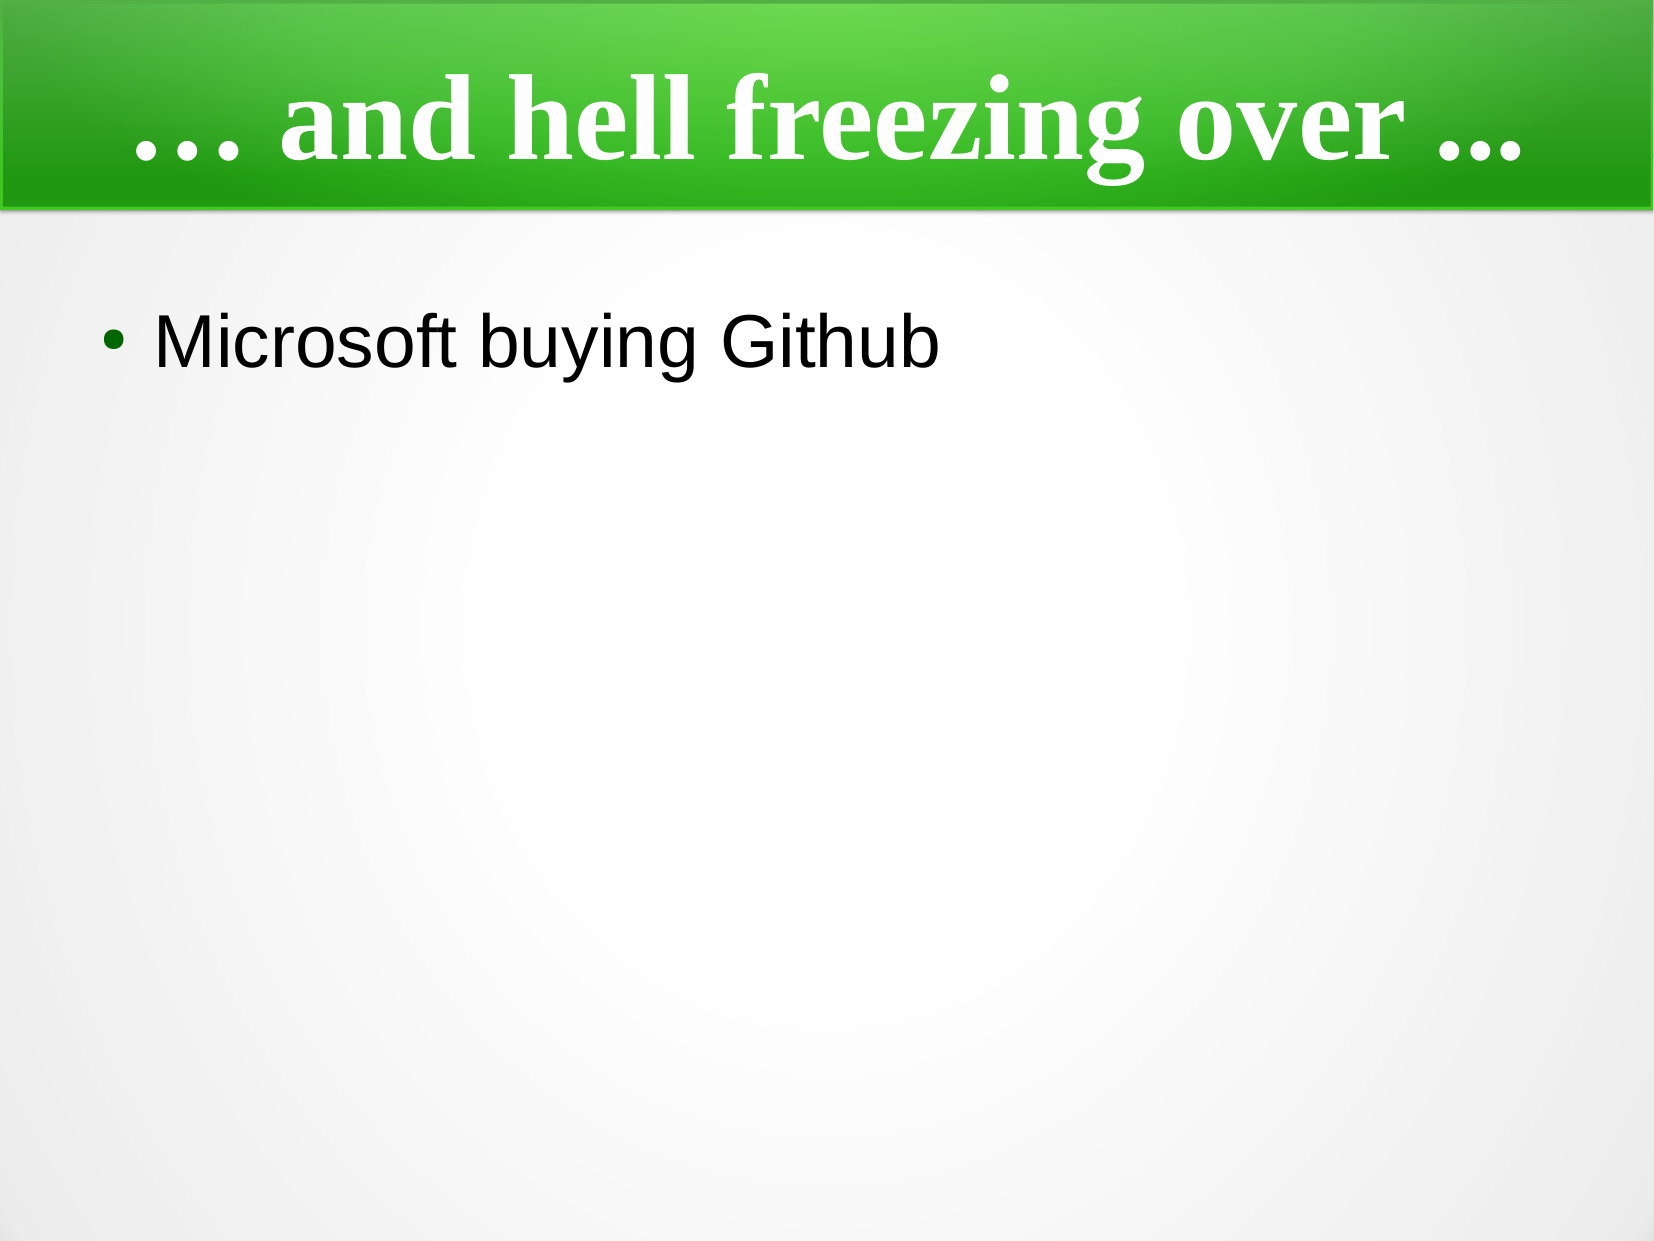

# … and hell freezing over ...
Microsoft buying Github